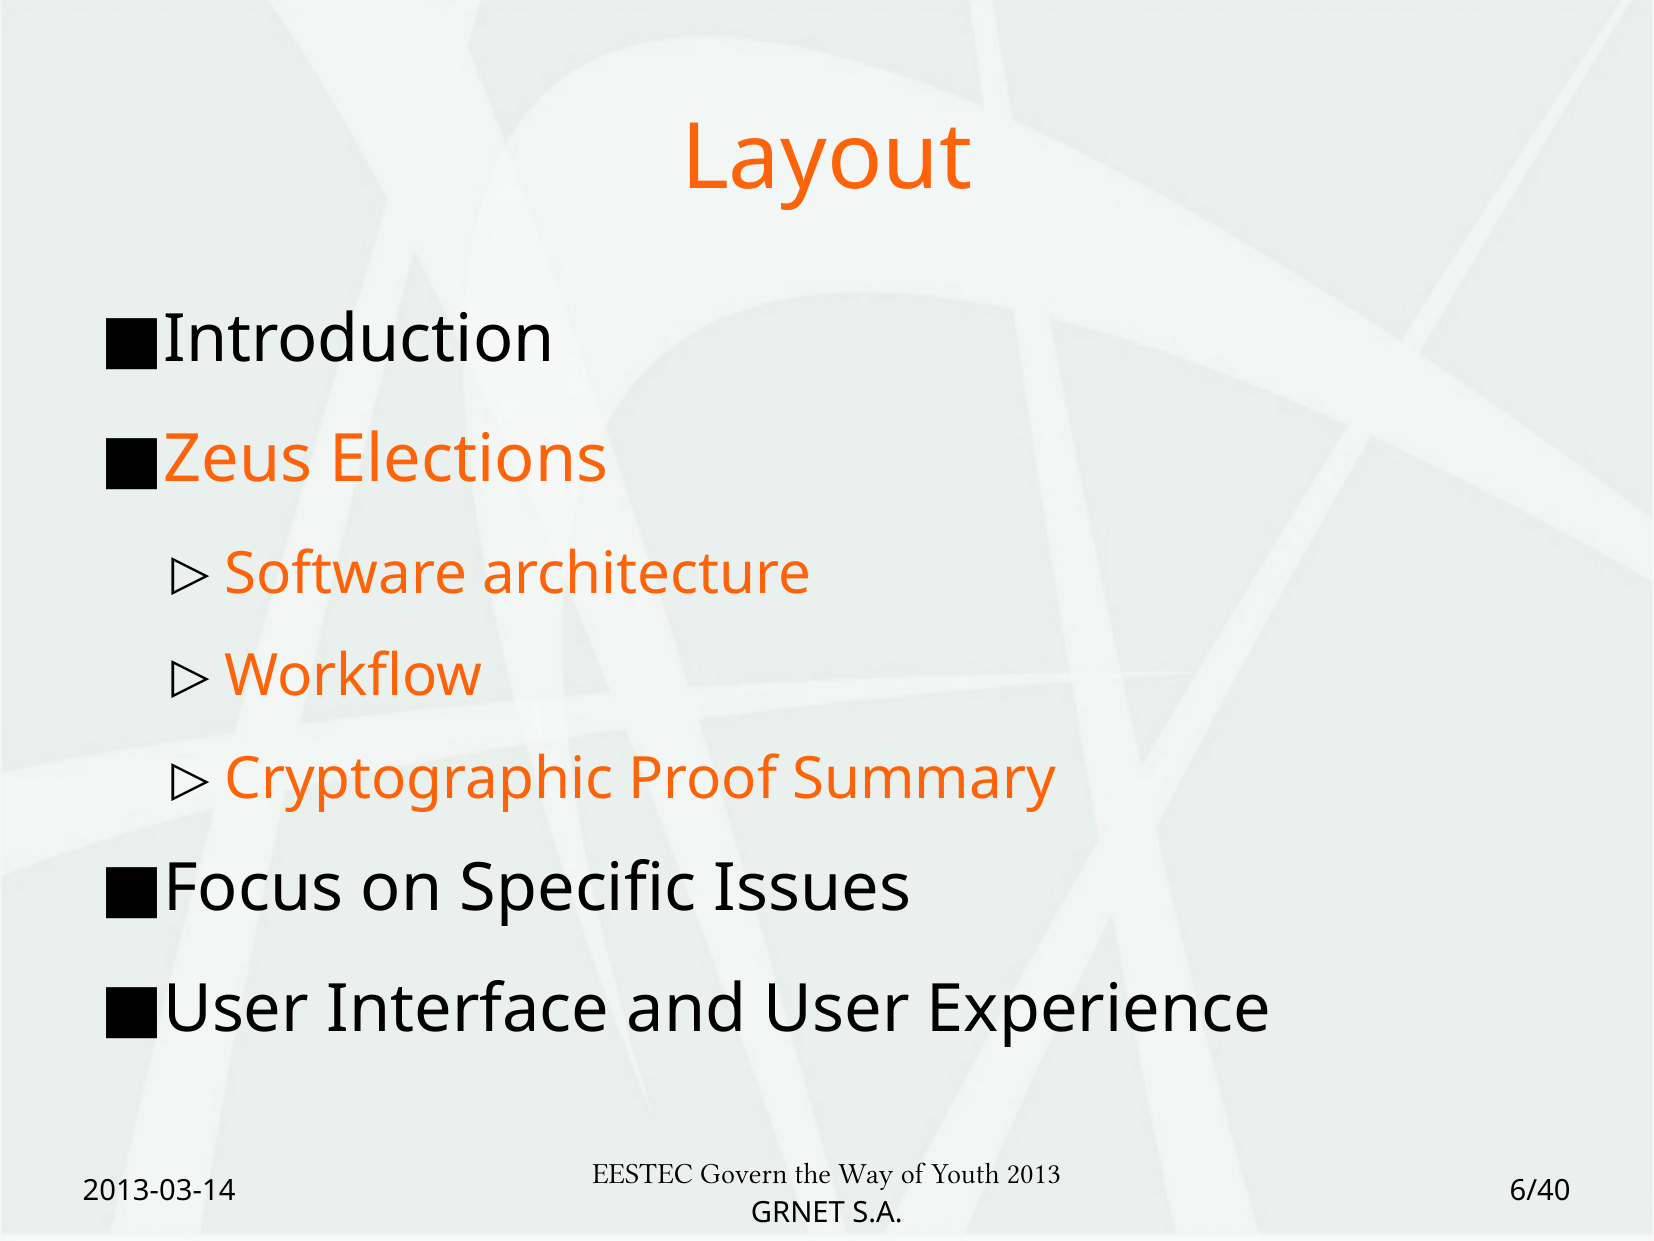

# Layout
Introduction
Zeus Elections
Software architecture
Workflow
Cryptographic Proof Summary
Focus on Specific Issues
User Interface and User Experience
GRNET S.A.
2013-03-14
6